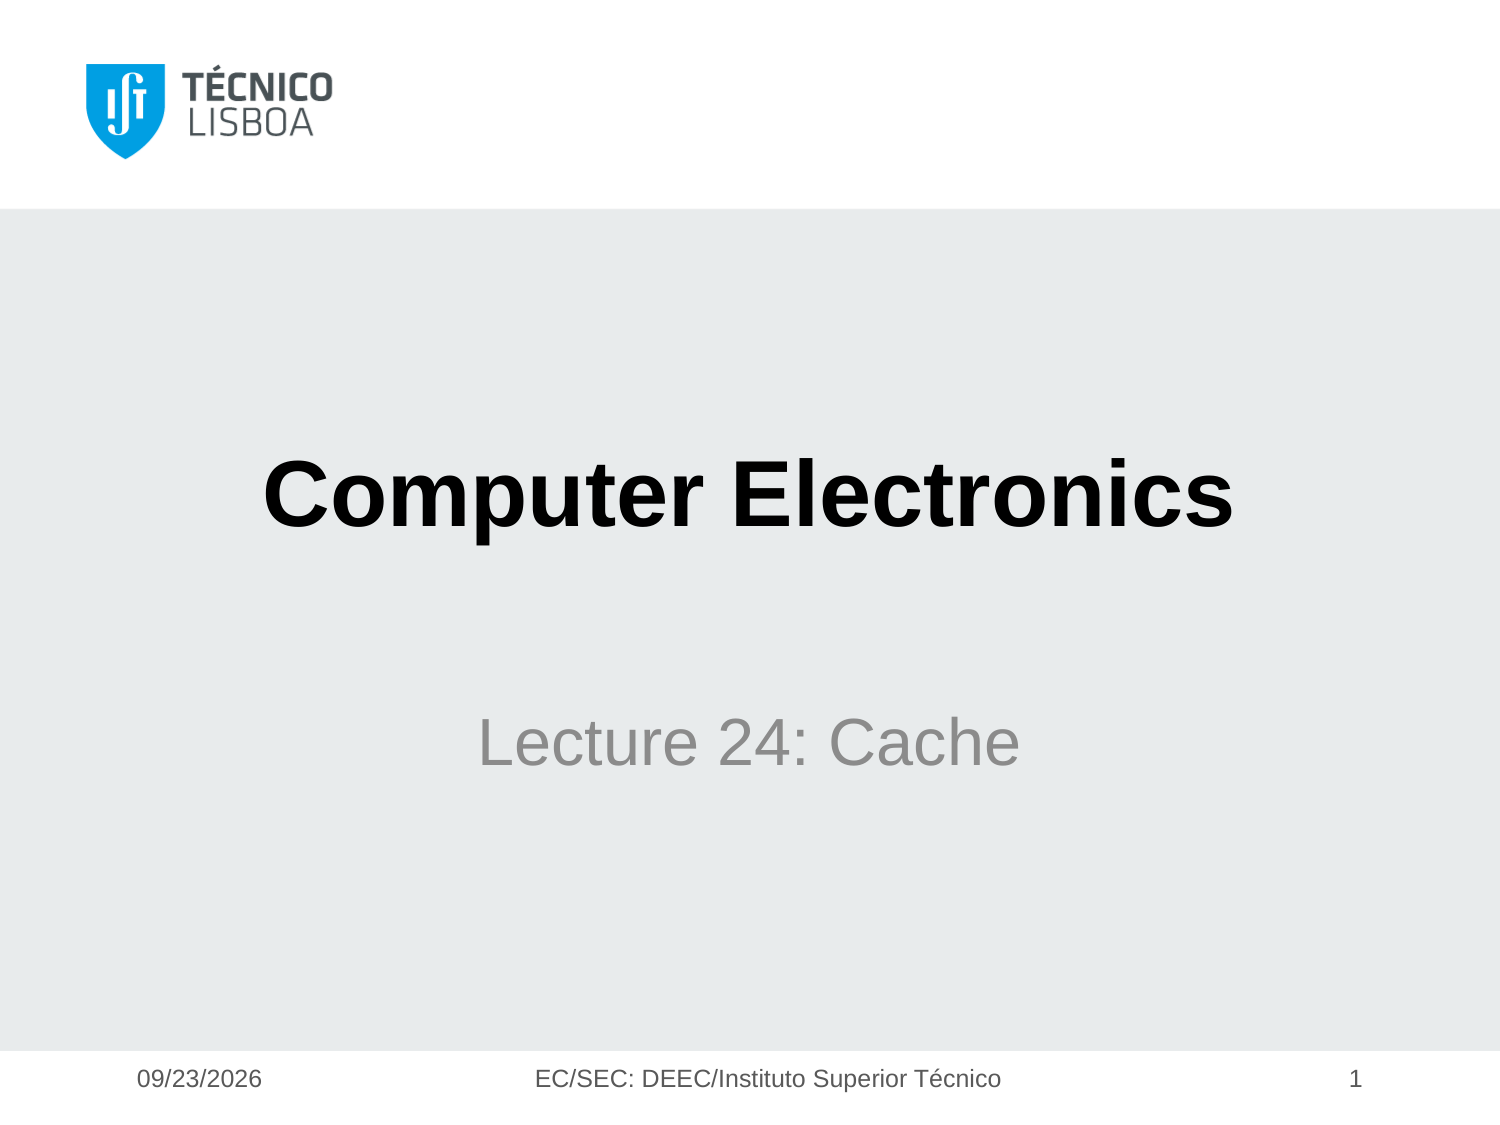

Computer Electronics
# Lecture 24: Cache
EC/SEC: DEEC/Instituto Superior Técnico
1